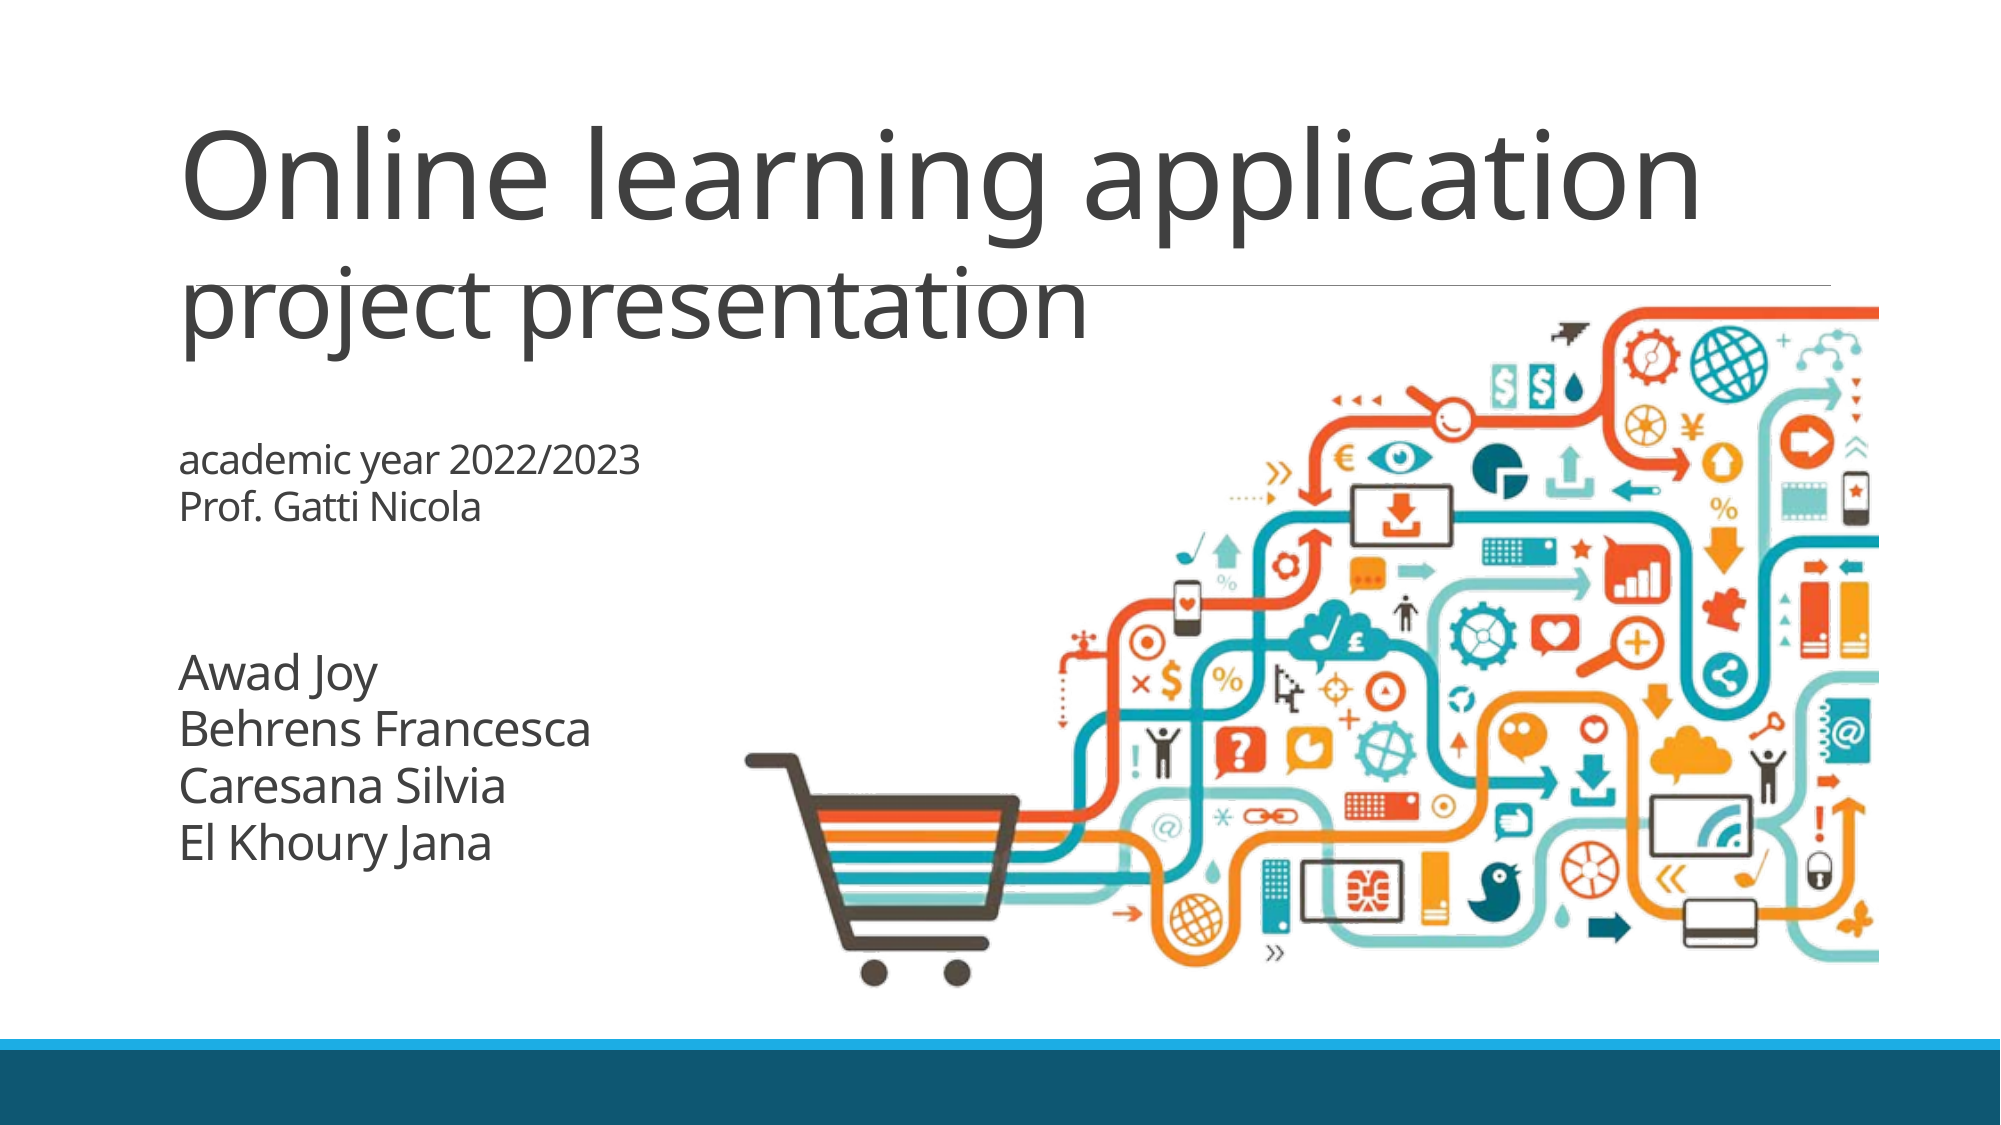

# Online learning application project presentation academic year 2022/2023 Prof. Gatti Nicola Awad Joy Behrens Francesca Caresana Silvia El Khoury Jana